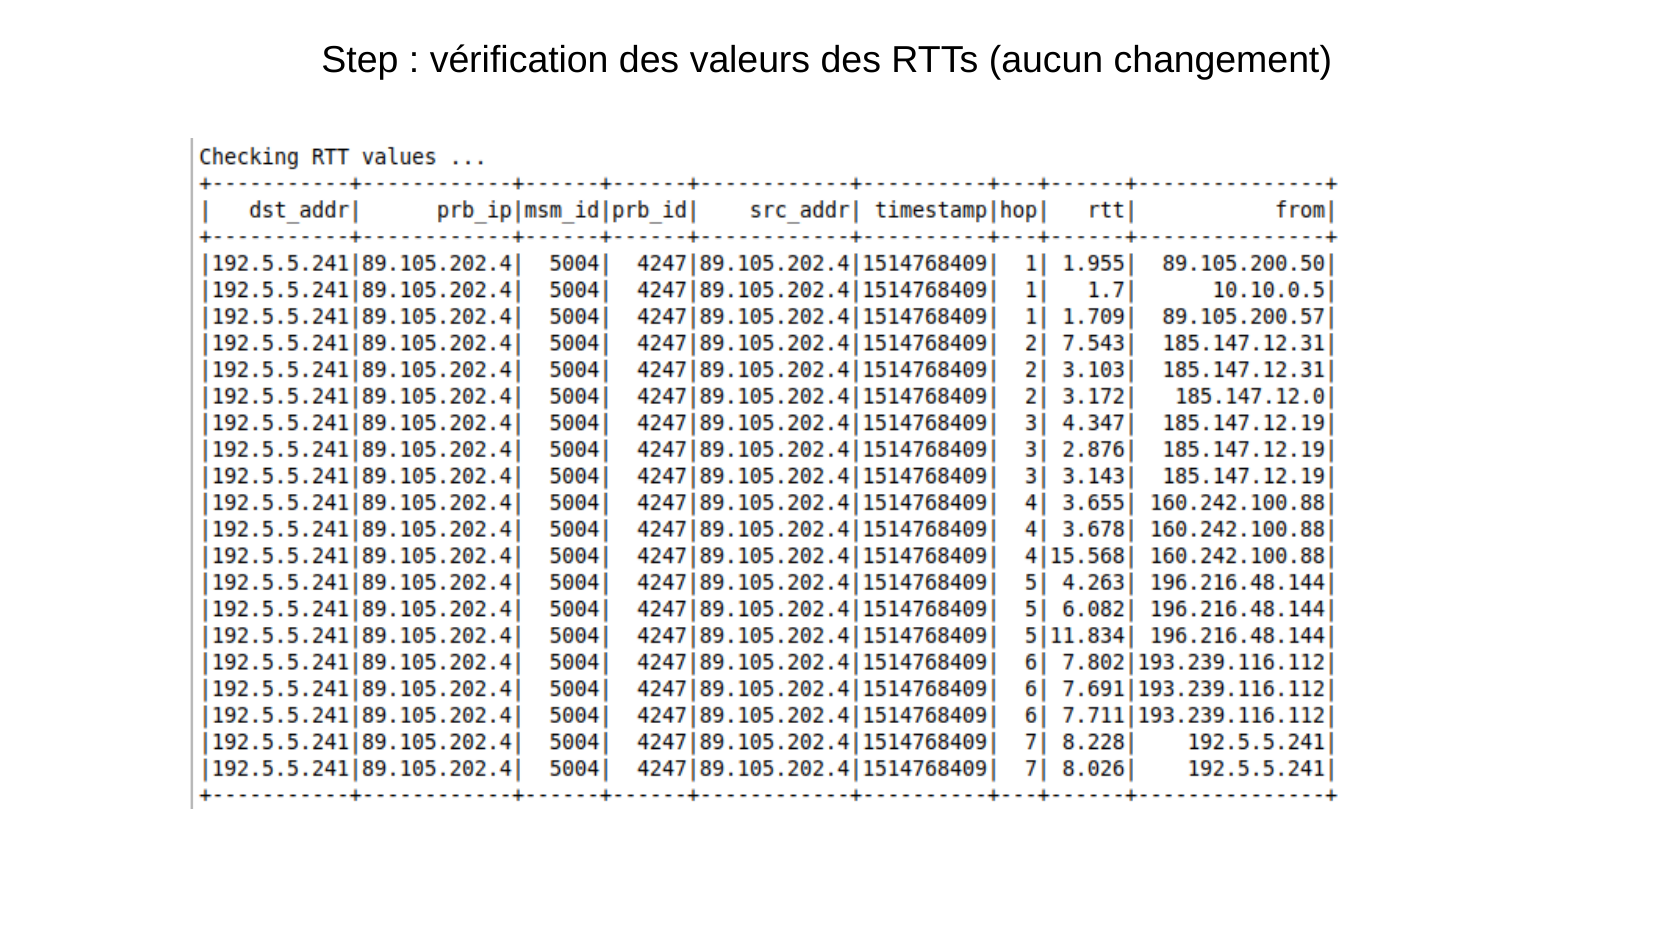

# Step : vérification des valeurs des RTTs (aucun changement)